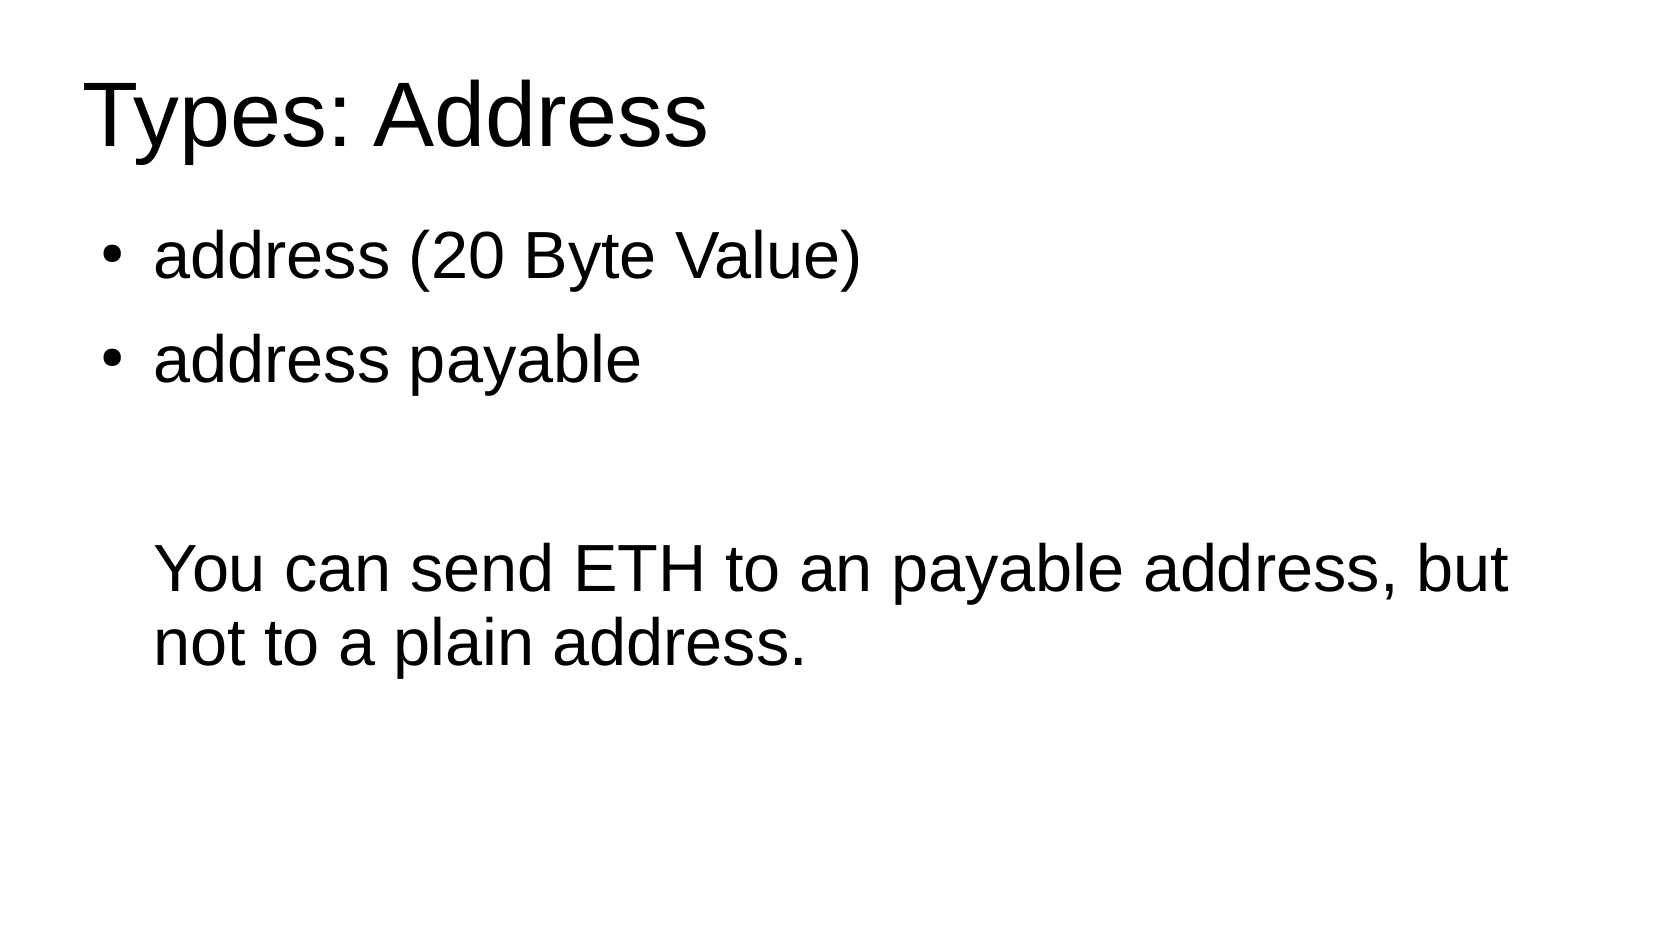

# Types: Address
address (20 Byte Value)
address payable
You can send ETH to an payable address, but not to a plain address.